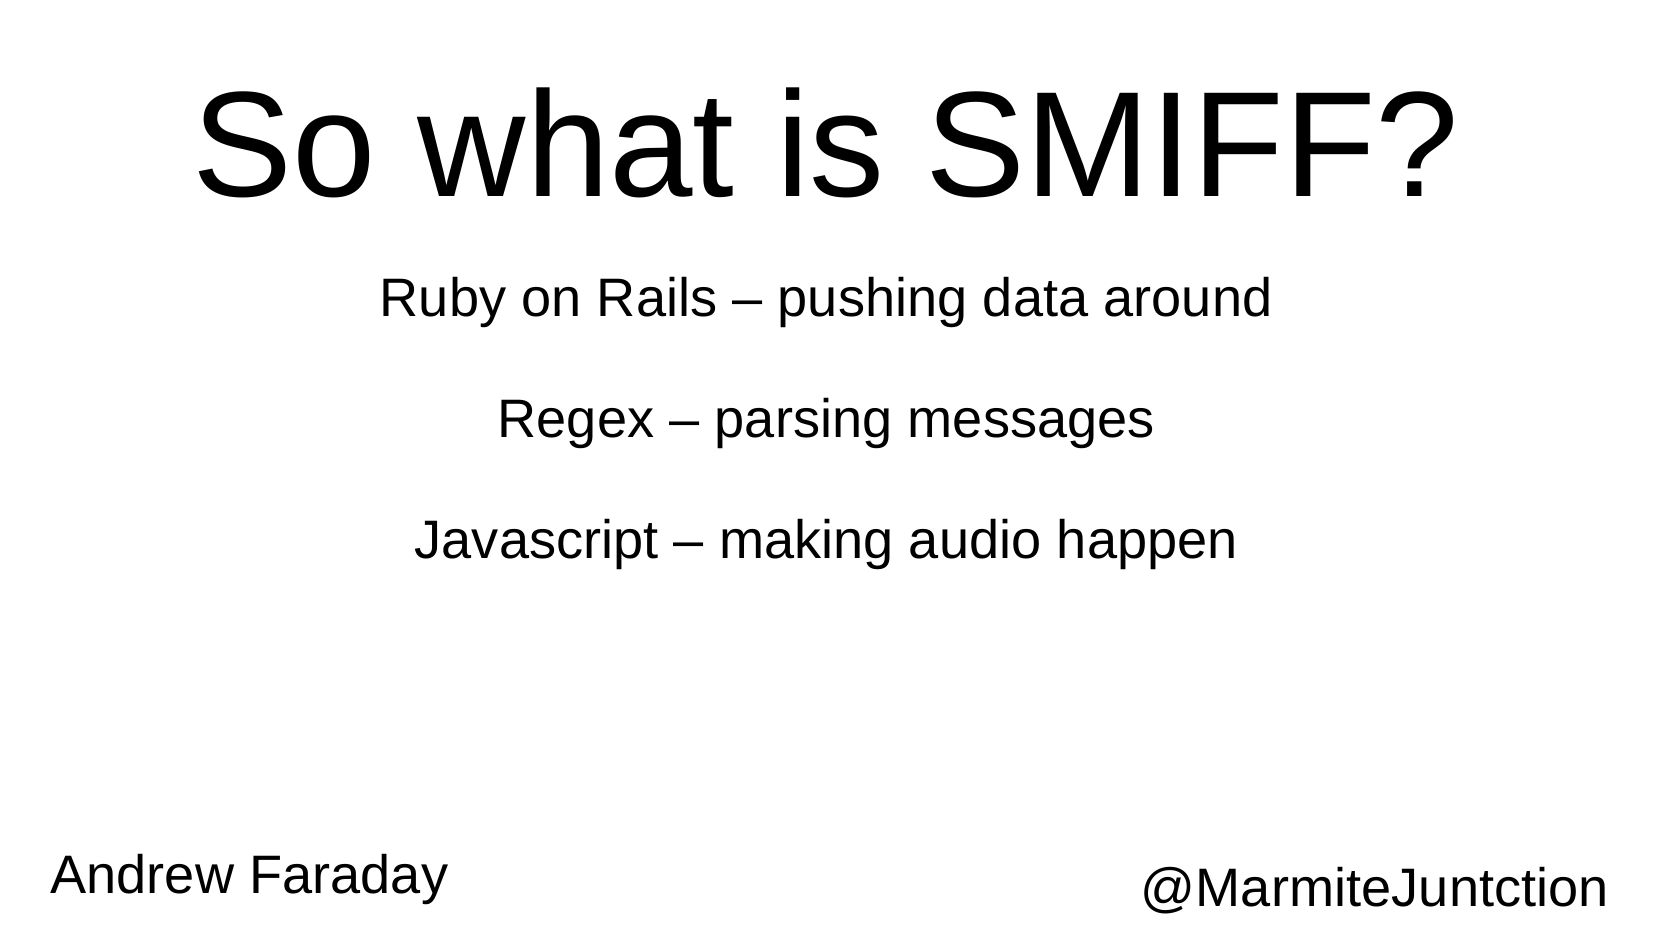

So what is SMIFF?
Ruby on Rails – pushing data around
Regex – parsing messages
Javascript – making audio happen
Andrew Faraday
@MarmiteJuntction